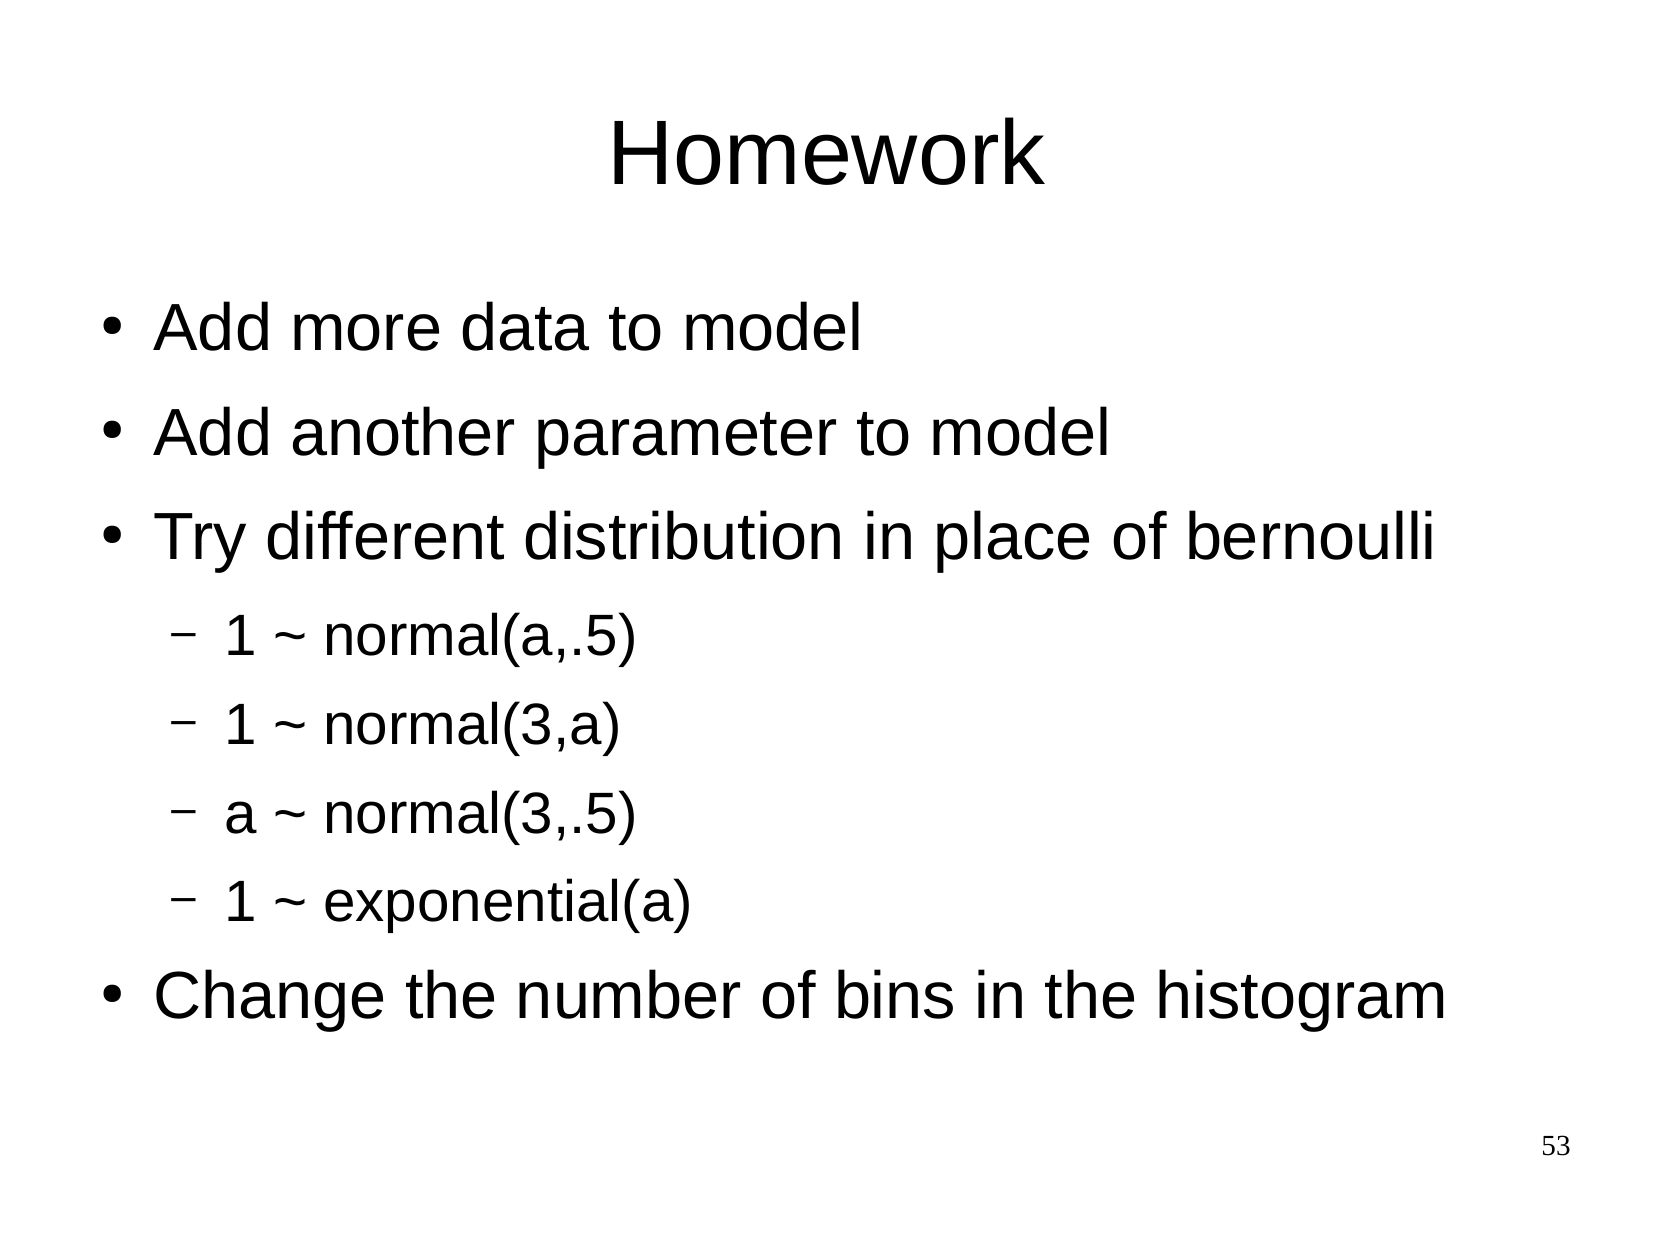

# Homework
Add more data to model
Add another parameter to model
Try different distribution in place of bernoulli
1 ~ normal(a,.5)
1 ~ normal(3,a)
a ~ normal(3,.5)
1 ~ exponential(a)
Change the number of bins in the histogram
53